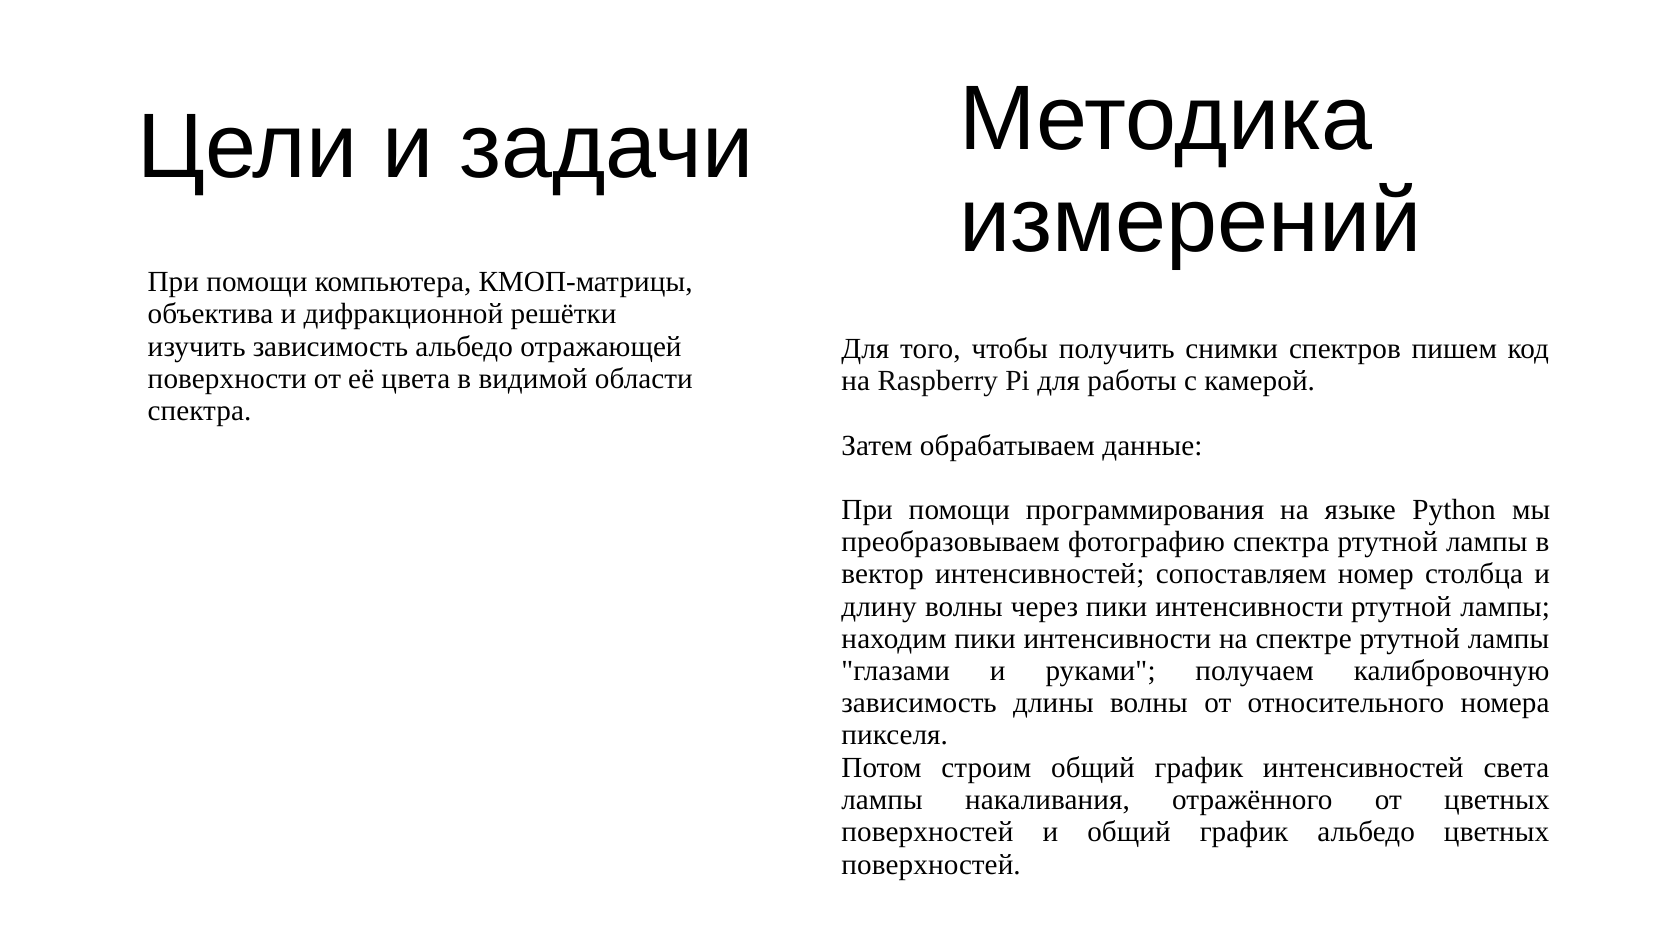

# Цели и задачи
Методика измерений
При помощи компьютера, КМОП-матрицы, объектива и дифракционной решётки изучить зависимость альбедо отражающей поверхности от её цвета в видимой области спектра.
Для того, чтобы получить снимки спектров пишем код на Raspberry Pi для работы с камерой.
Затем обрабатываем данные:
При помощи программирования на языке Python мы преобразовываем фотографию спектра ртутной лампы в вектор интенсивностей; сопоставляем номер столбца и длину волны через пики интенсивности ртутной лампы; находим пики интенсивности на спектре ртутной лампы "глазами и руками"; получаем калибровочную зависимость длины волны от относительного номера пикселя.
Потом строим общий график интенсивностей света лампы накаливания, отражённого от цветных поверхностей и общий график альбедо цветных поверхностей.